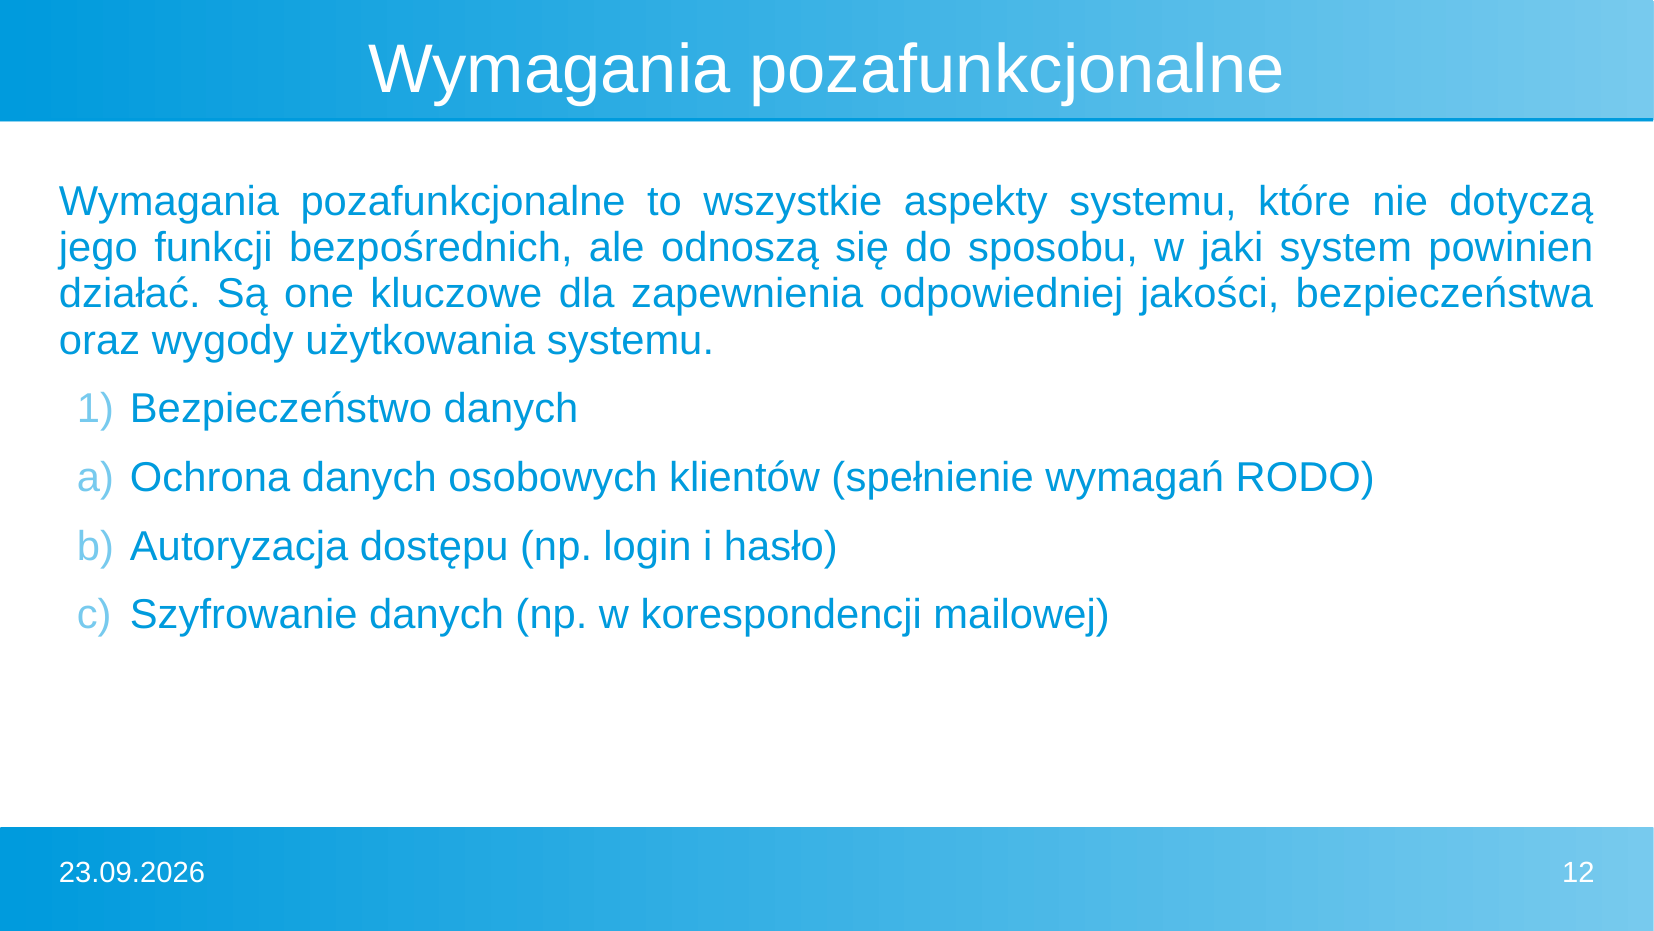

# Wymagania pozafunkcjonalne
Wymagania pozafunkcjonalne to wszystkie aspekty systemu, które nie dotyczą jego funkcji bezpośrednich, ale odnoszą się do sposobu, w jaki system powinien działać. Są one kluczowe dla zapewnienia odpowiedniej jakości, bezpieczeństwa oraz wygody użytkowania systemu.
Bezpieczeństwo danych
Ochrona danych osobowych klientów (spełnienie wymagań RODO)
Autoryzacja dostępu (np. login i hasło)
Szyfrowanie danych (np. w korespondencji mailowej)
12